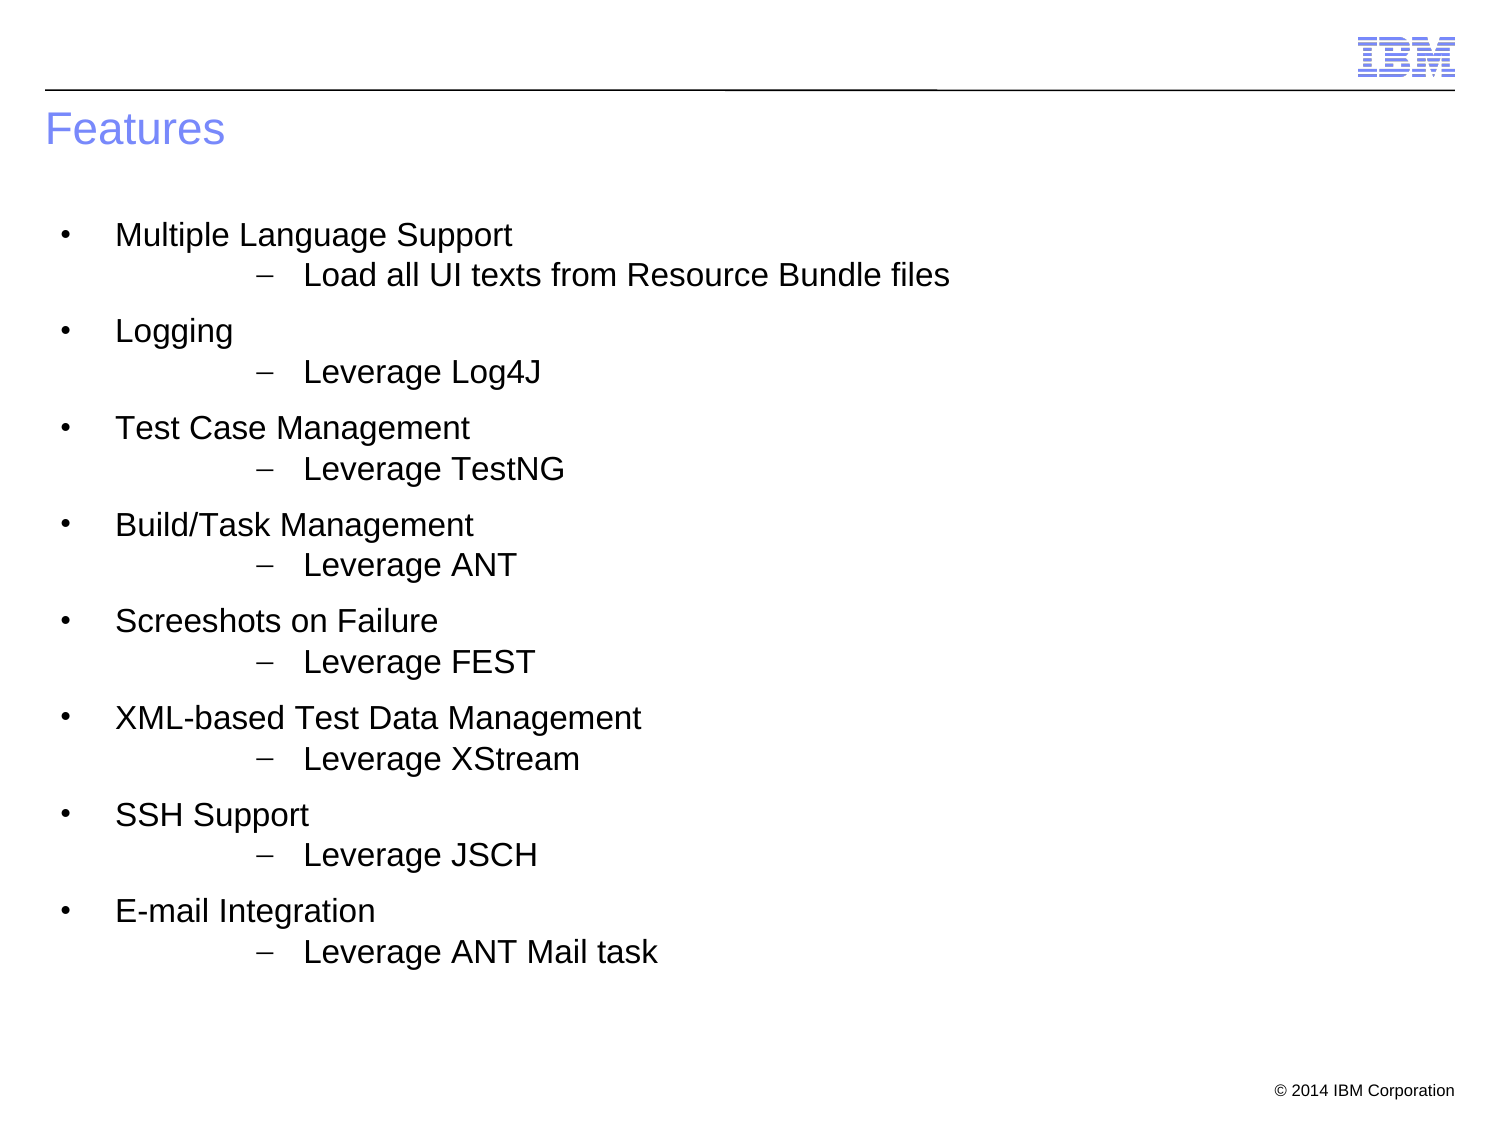

# Features
Multiple Language Support
Load all UI texts from Resource Bundle files
Logging
Leverage Log4J
Test Case Management
Leverage TestNG
Build/Task Management
Leverage ANT
Screeshots on Failure
Leverage FEST
XML-based Test Data Management
Leverage XStream
SSH Support
Leverage JSCH
E-mail Integration
Leverage ANT Mail task